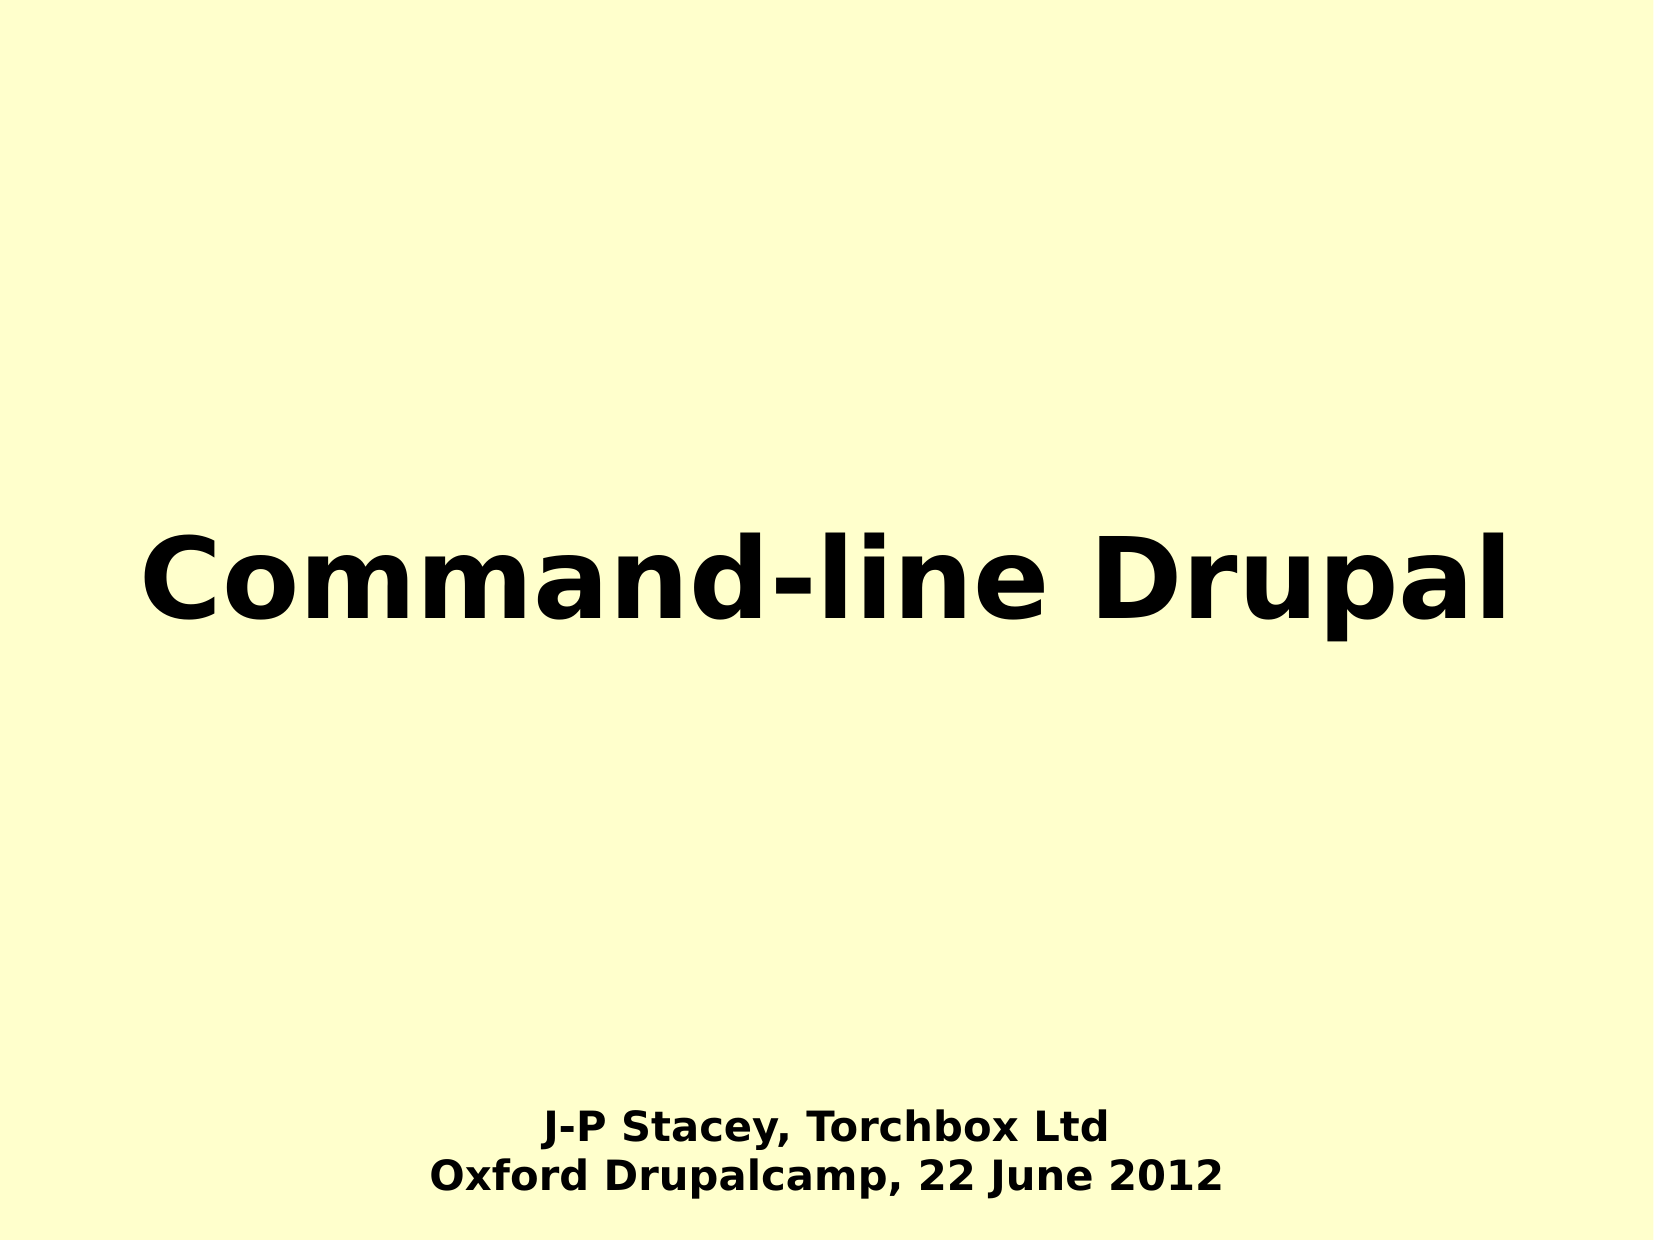

# Command-line Drupal
J-P Stacey, Torchbox Ltd
Oxford Drupalcamp, 22 June 2012